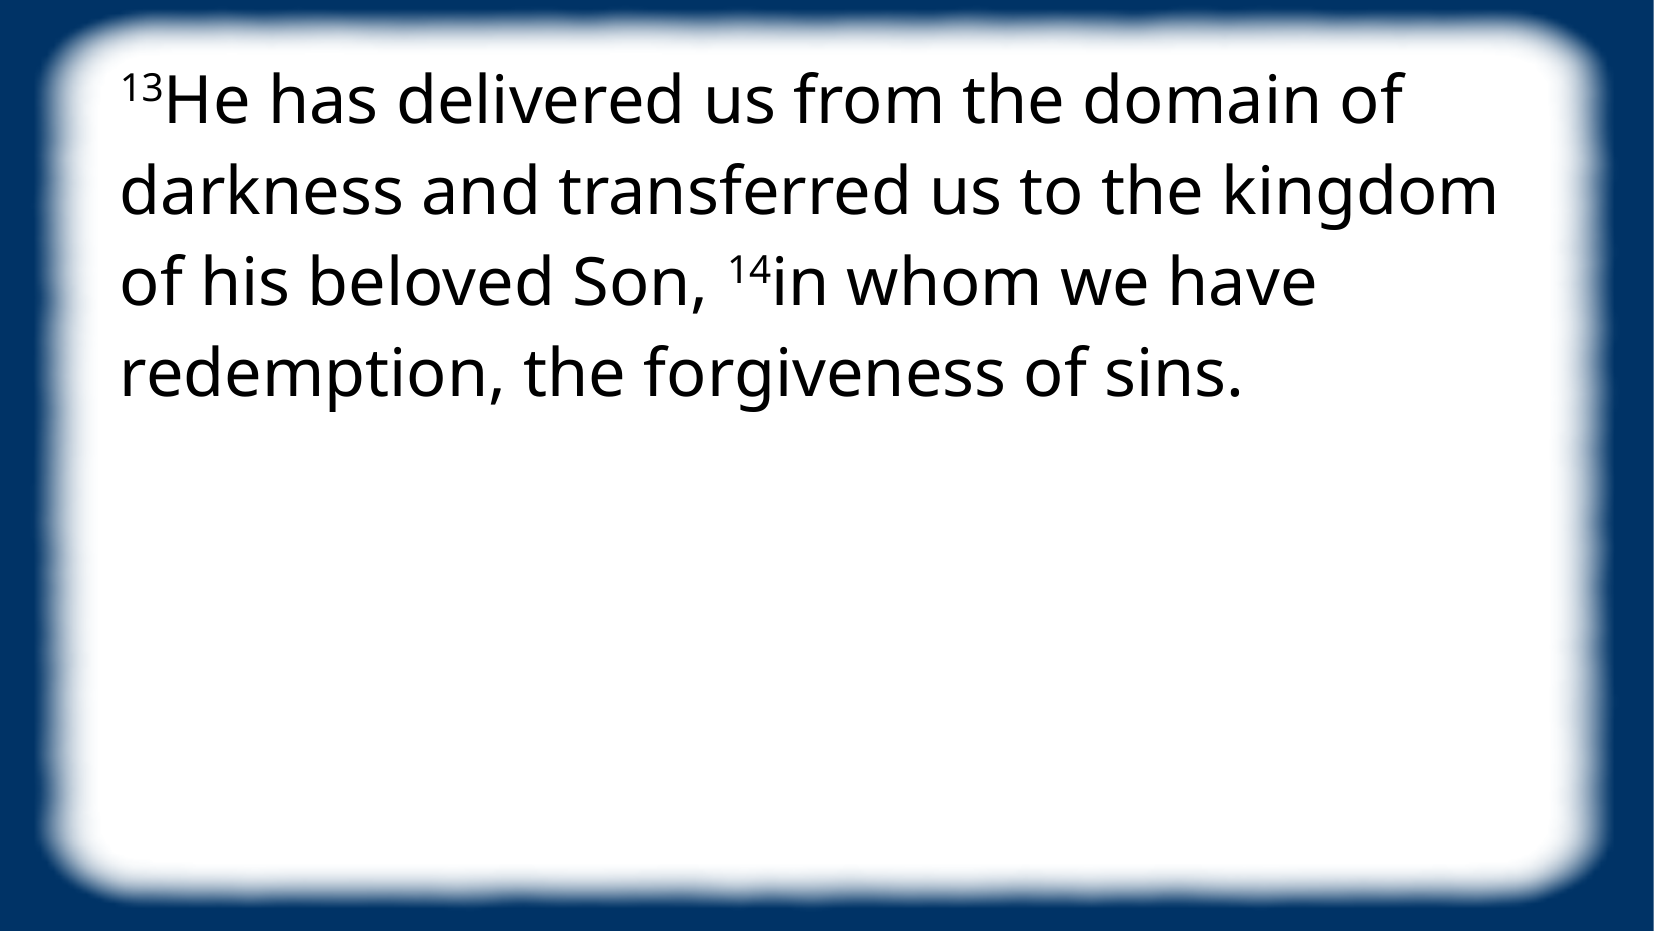

13He has delivered us from the domain of darkness and transferred us to the kingdom of his beloved Son, 14in whom we have redemption, the forgiveness of sins.